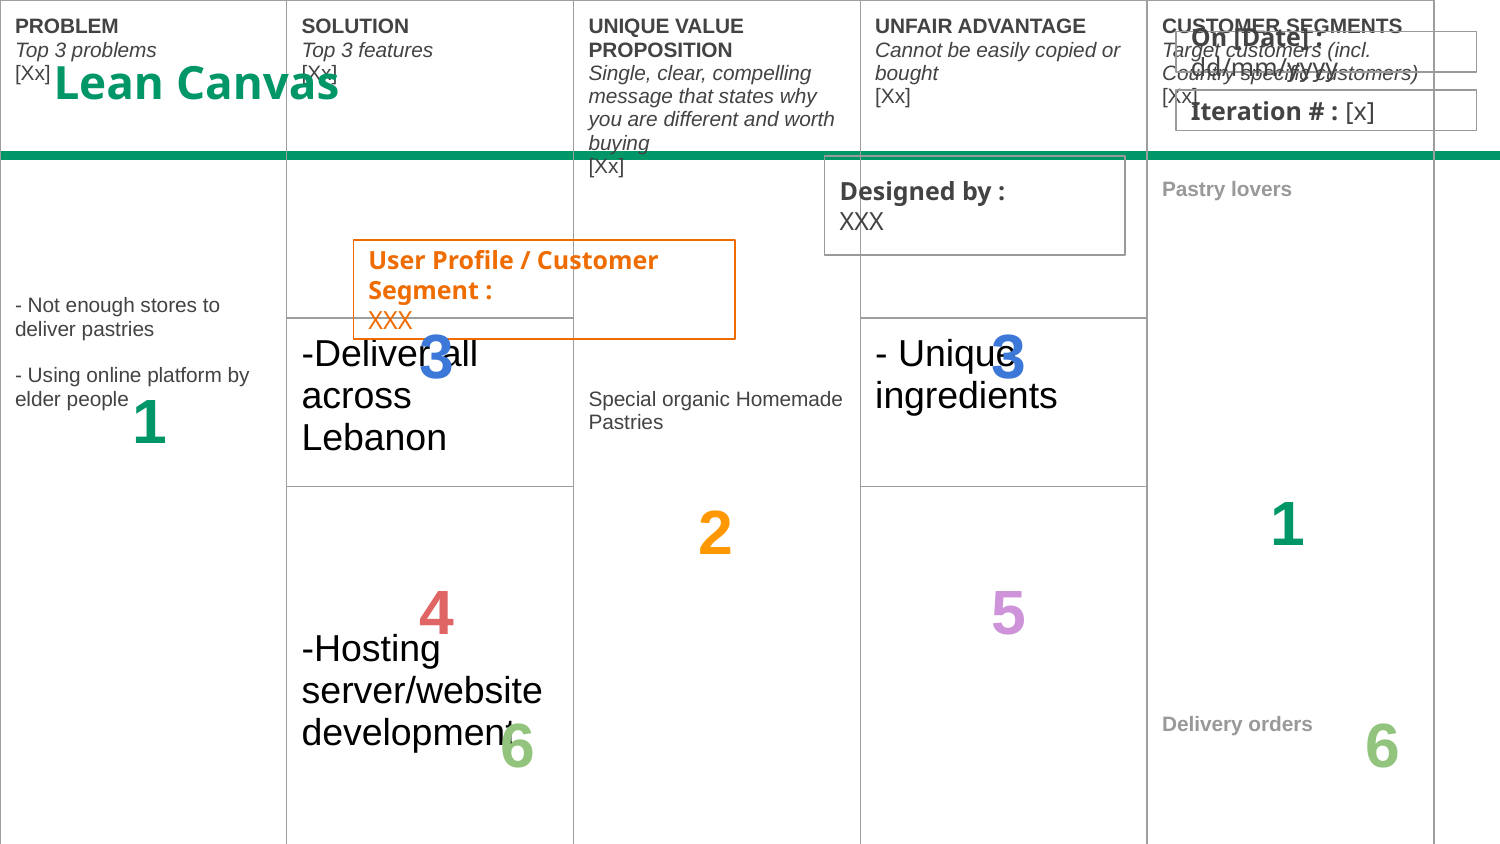

| PROBLEM Top 3 problems [Xx] - Not enough stores to deliver pastries - Using online platform by elder people | SOLUTION Top 3 features [Xx] | UNIQUE VALUE PROPOSITION Single, clear, compelling message that states why you are different and worth buying [Xx] Special organic Homemade Pastries | UNFAIR ADVANTAGE Cannot be easily copied or bought [Xx] | CUSTOMER SEGMENTS Target customers (incl. Country specific customers) [Xx] Pastry lovers Delivery orders |
| --- | --- | --- | --- | --- |
| | -Deliver all across Lebanon | | - Unique ingredients | |
| | -Hosting server/website development | | | |
| | KEY METRICS Key activities we measure [Xx] - Number of website visitor - Number of orders/week - User duration when surfing the website | | CHANNELS Path to customers [Xx] Distributors | |
# Lean Canvas
On [Date] : dd/mm/yyyy
Iteration # : [x]
Designed by :
XXX
User Profile / Customer Segment :
XXX
3
3
1
1
2
4
5
6
6